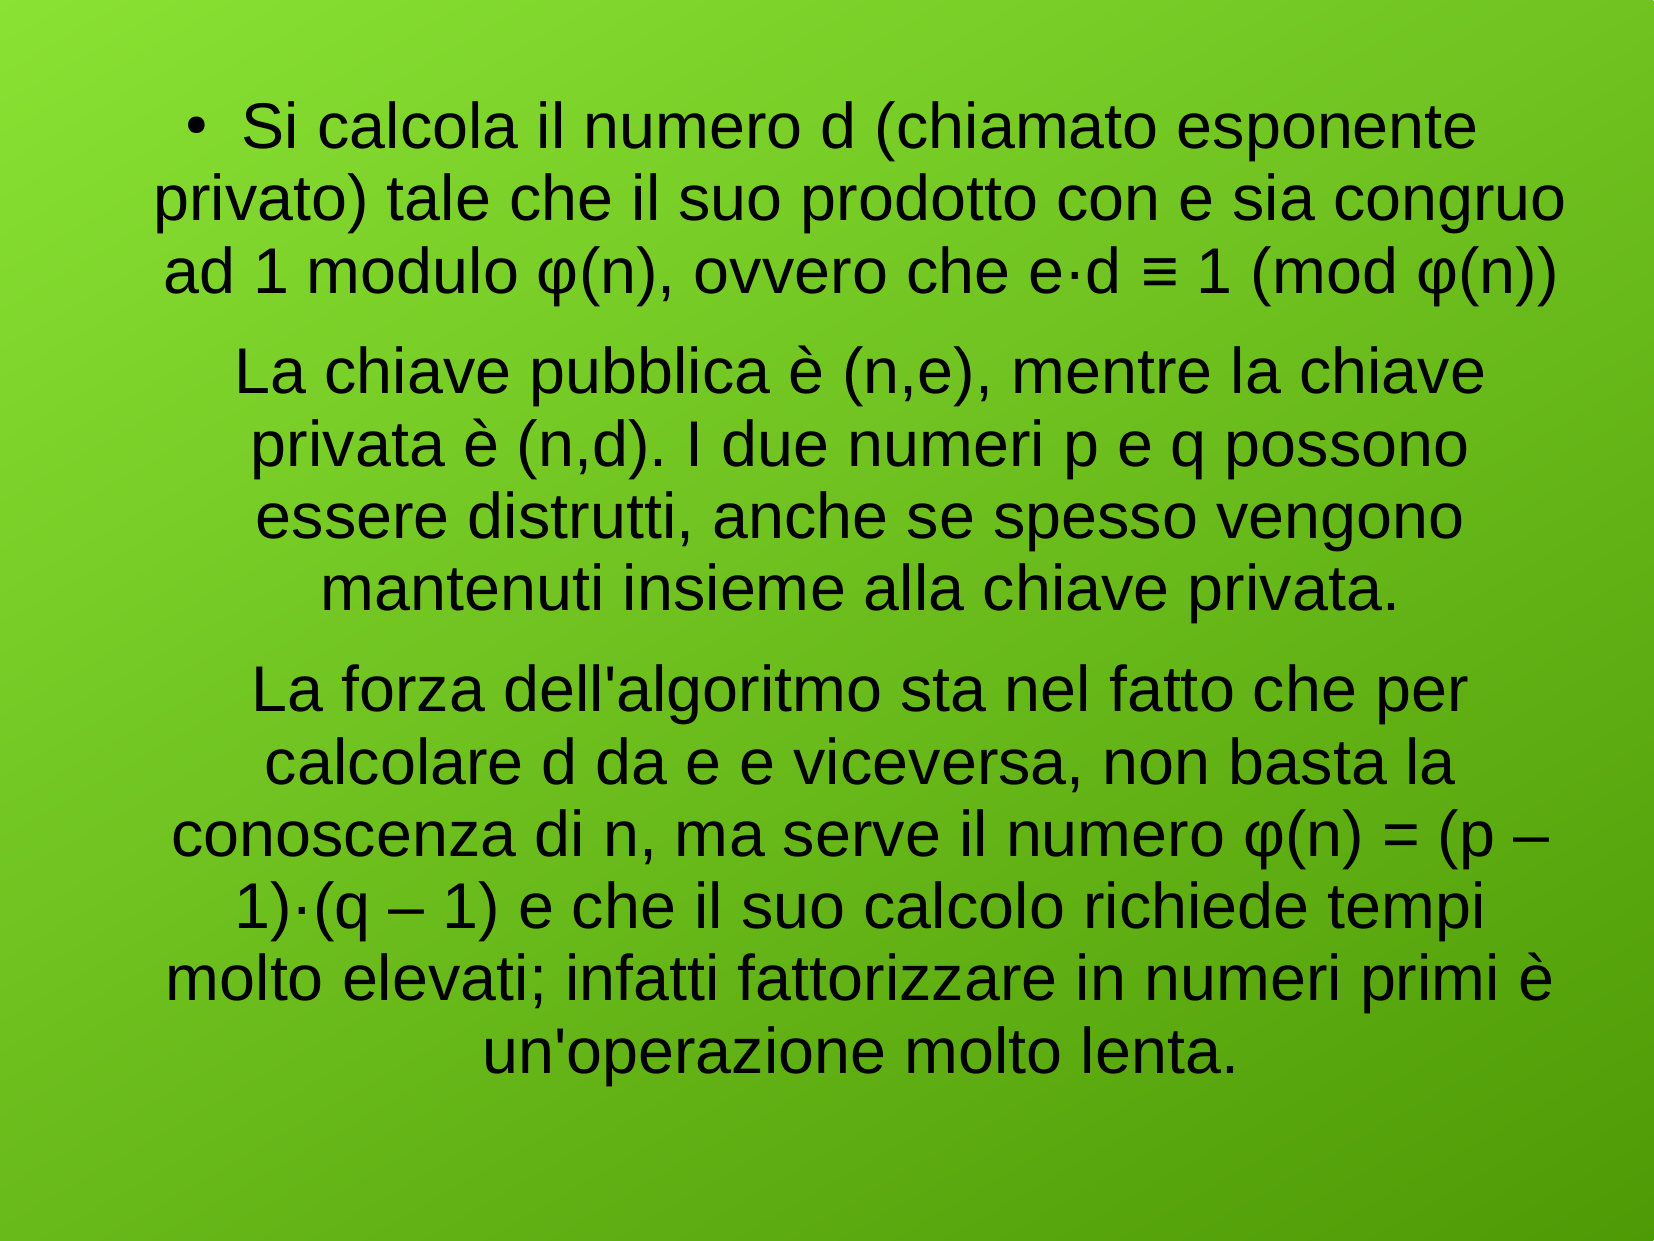

# Si calcola il numero d (chiamato esponente privato) tale che il suo prodotto con e sia congruo ad 1 modulo φ(n), ovvero che e·d ≡ 1 (mod φ(n))
La chiave pubblica è (n,e), mentre la chiave privata è (n,d). I due numeri p e q possono essere distrutti, anche se spesso vengono mantenuti insieme alla chiave privata.
La forza dell'algoritmo sta nel fatto che per calcolare d da e e viceversa, non basta la conoscenza di n, ma serve il numero φ(n) = (p – 1)·(q – 1) e che il suo calcolo richiede tempi molto elevati; infatti fattorizzare in numeri primi è un'operazione molto lenta.